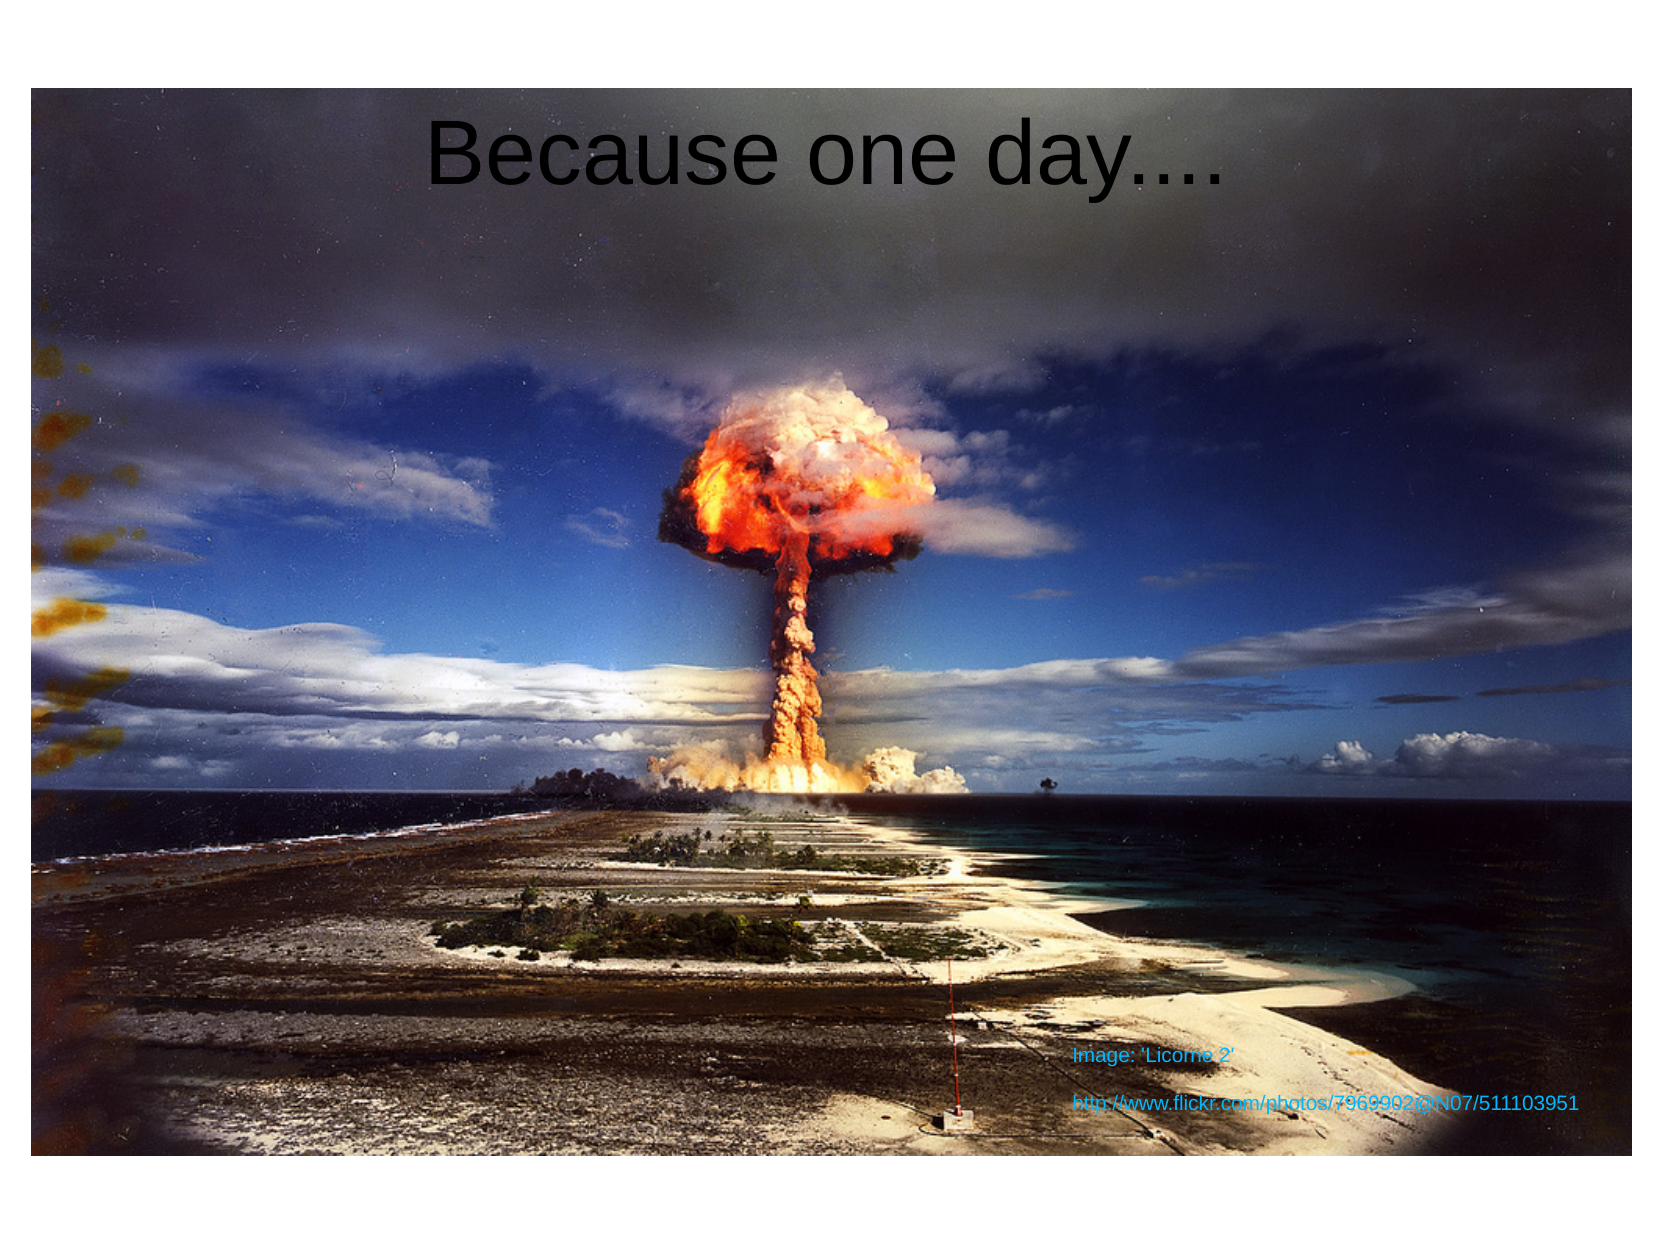

# Because one day....
Image: 'Licorne 2'
http://www.flickr.com/photos/7969902@N07/511103951